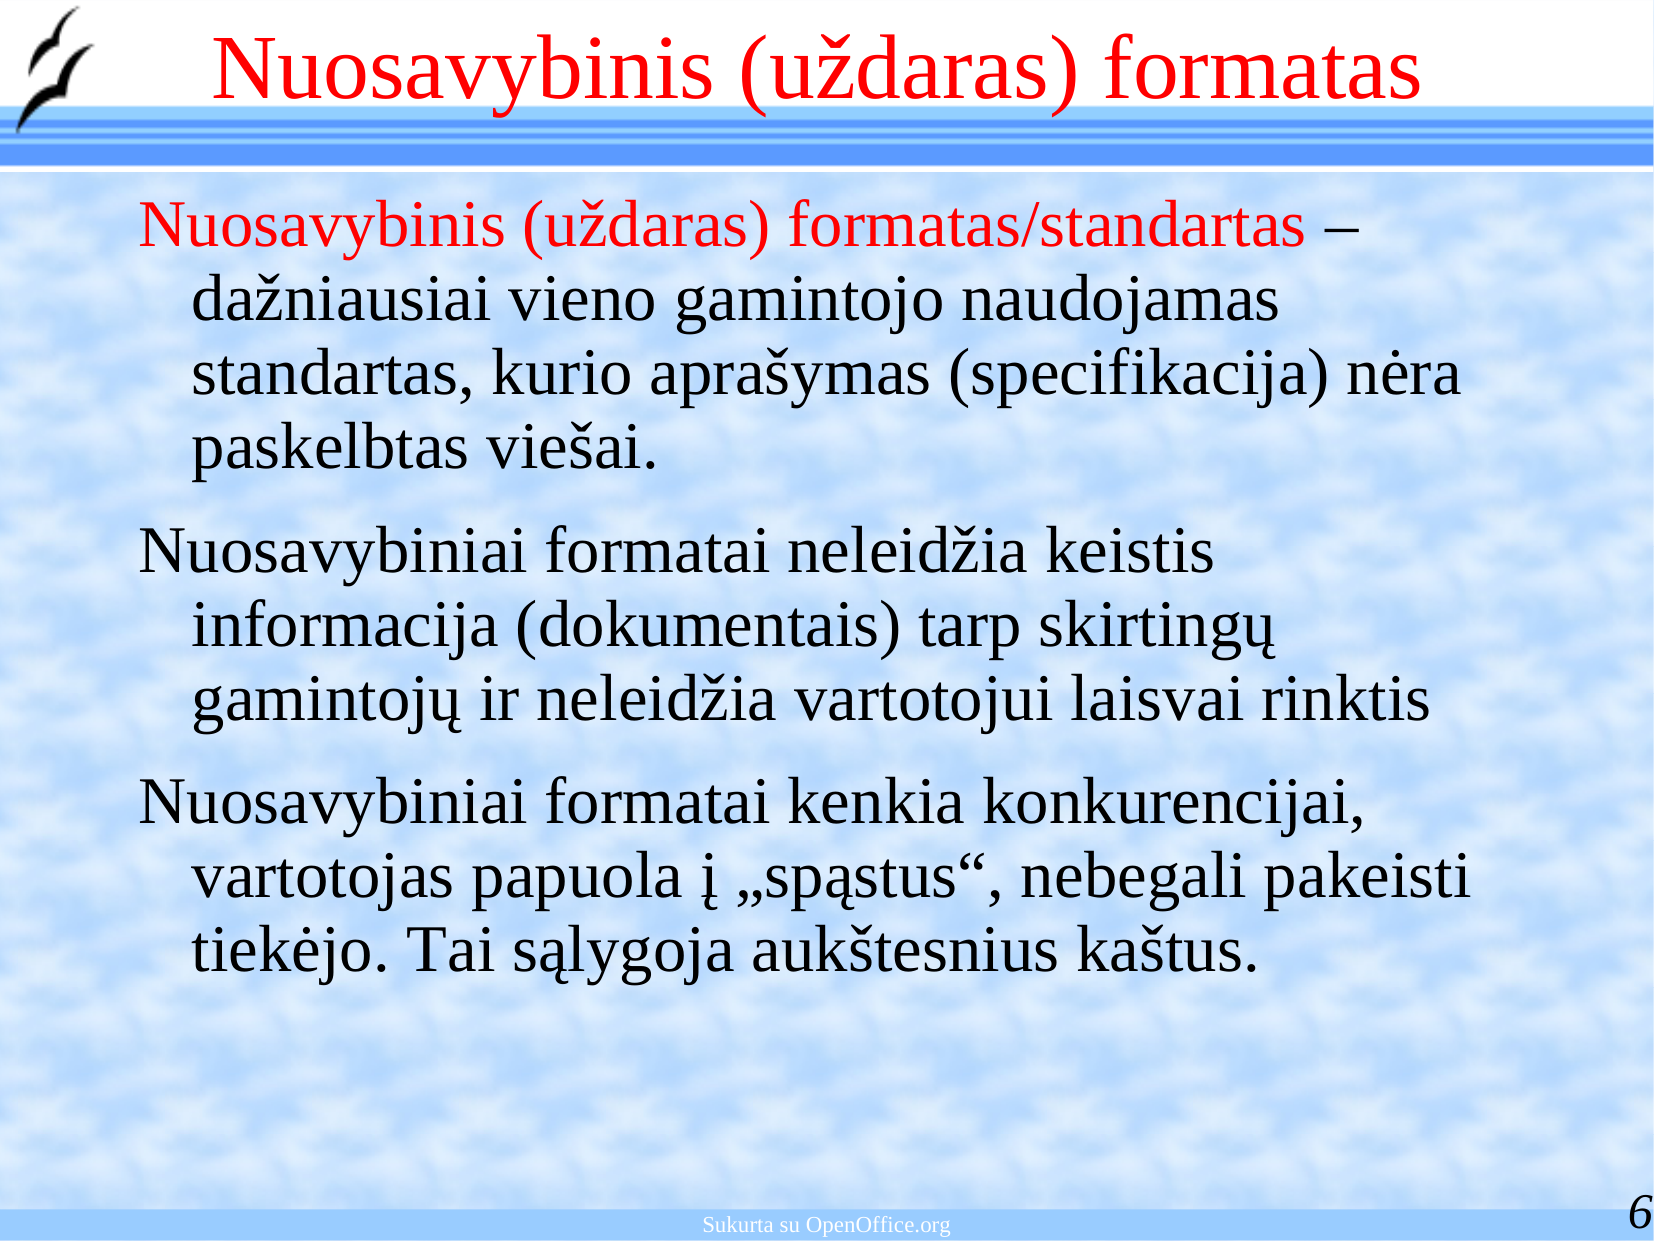

# Nuosavybinis (uždaras) formatas
Nuosavybinis (uždaras) formatas/standartas – dažniausiai vieno gamintojo naudojamas standartas, kurio aprašymas (specifikacija) nėra paskelbtas viešai.
Nuosavybiniai formatai neleidžia keistis informacija (dokumentais) tarp skirtingų gamintojų ir neleidžia vartotojui laisvai rinktis
Nuosavybiniai formatai kenkia konkurencijai, vartotojas papuola į „spąstus“, nebegali pakeisti tiekėjo. Tai sąlygoja aukštesnius kaštus.